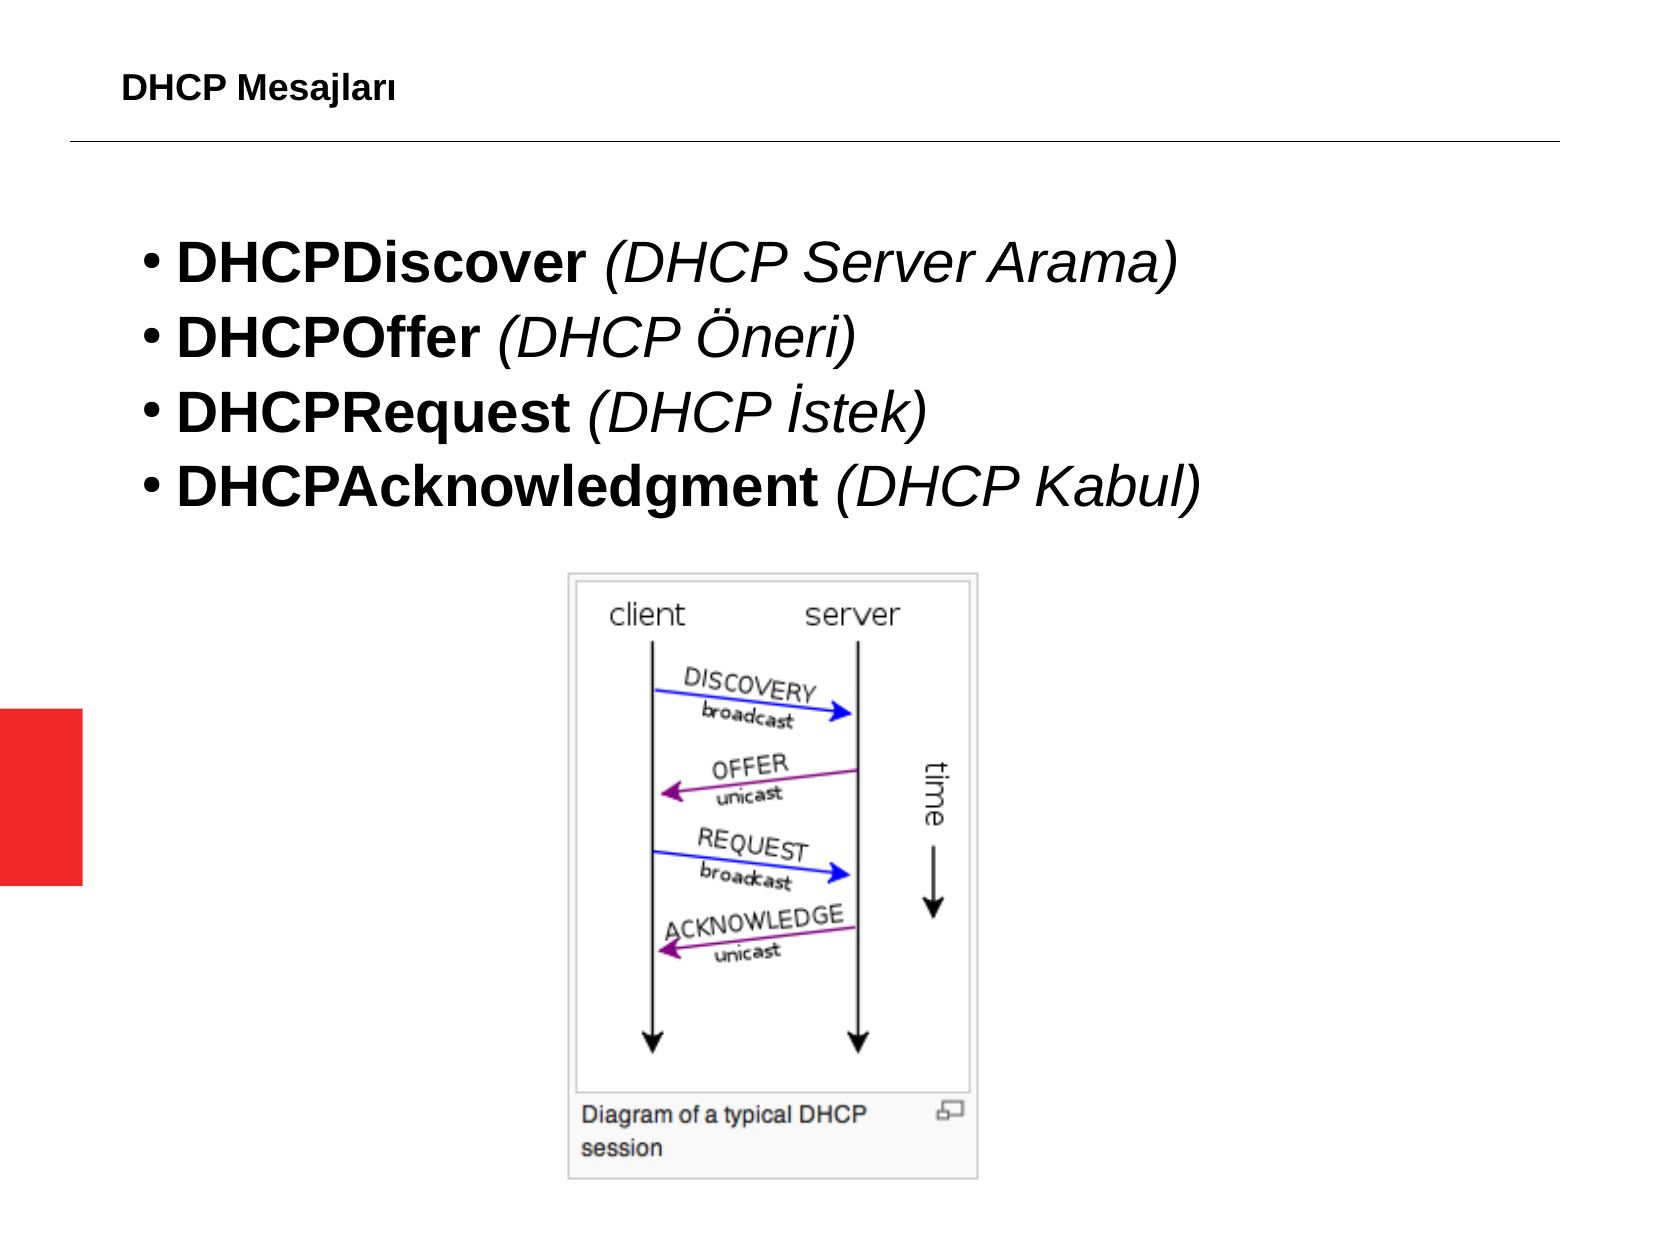

DHCP Mesajları
DHCPDiscover (DHCP Server Arama)
DHCPOffer (DHCP Öneri)
DHCPRequest (DHCP İstek)
DHCPAcknowledgment (DHCP Kabul)